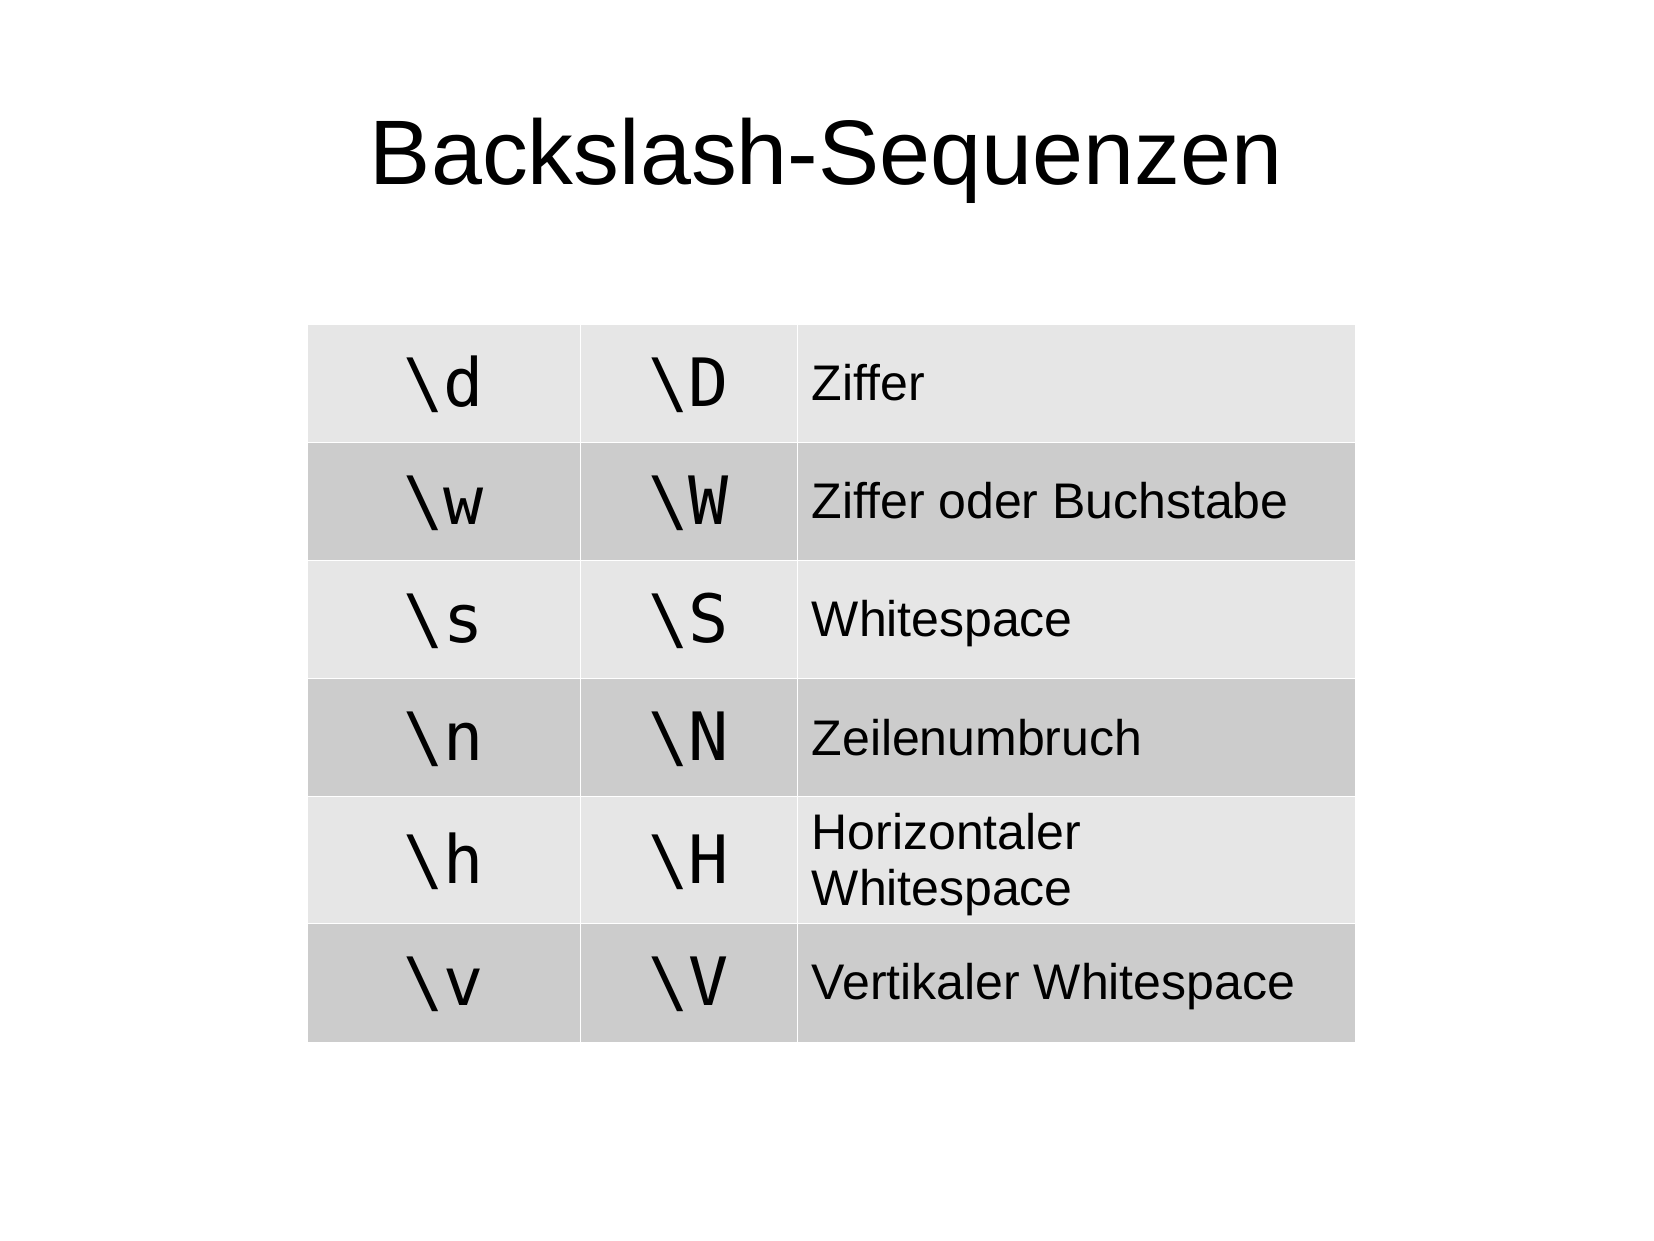

# Backslash-Sequenzen
| \d | \D | Ziffer |
| --- | --- | --- |
| \w | \W | Ziffer oder Buchstabe |
| \s | \S | Whitespace |
| \n | \N | Zeilenumbruch |
| \h | \H | Horizontaler Whitespace |
| \v | \V | Vertikaler Whitespace |